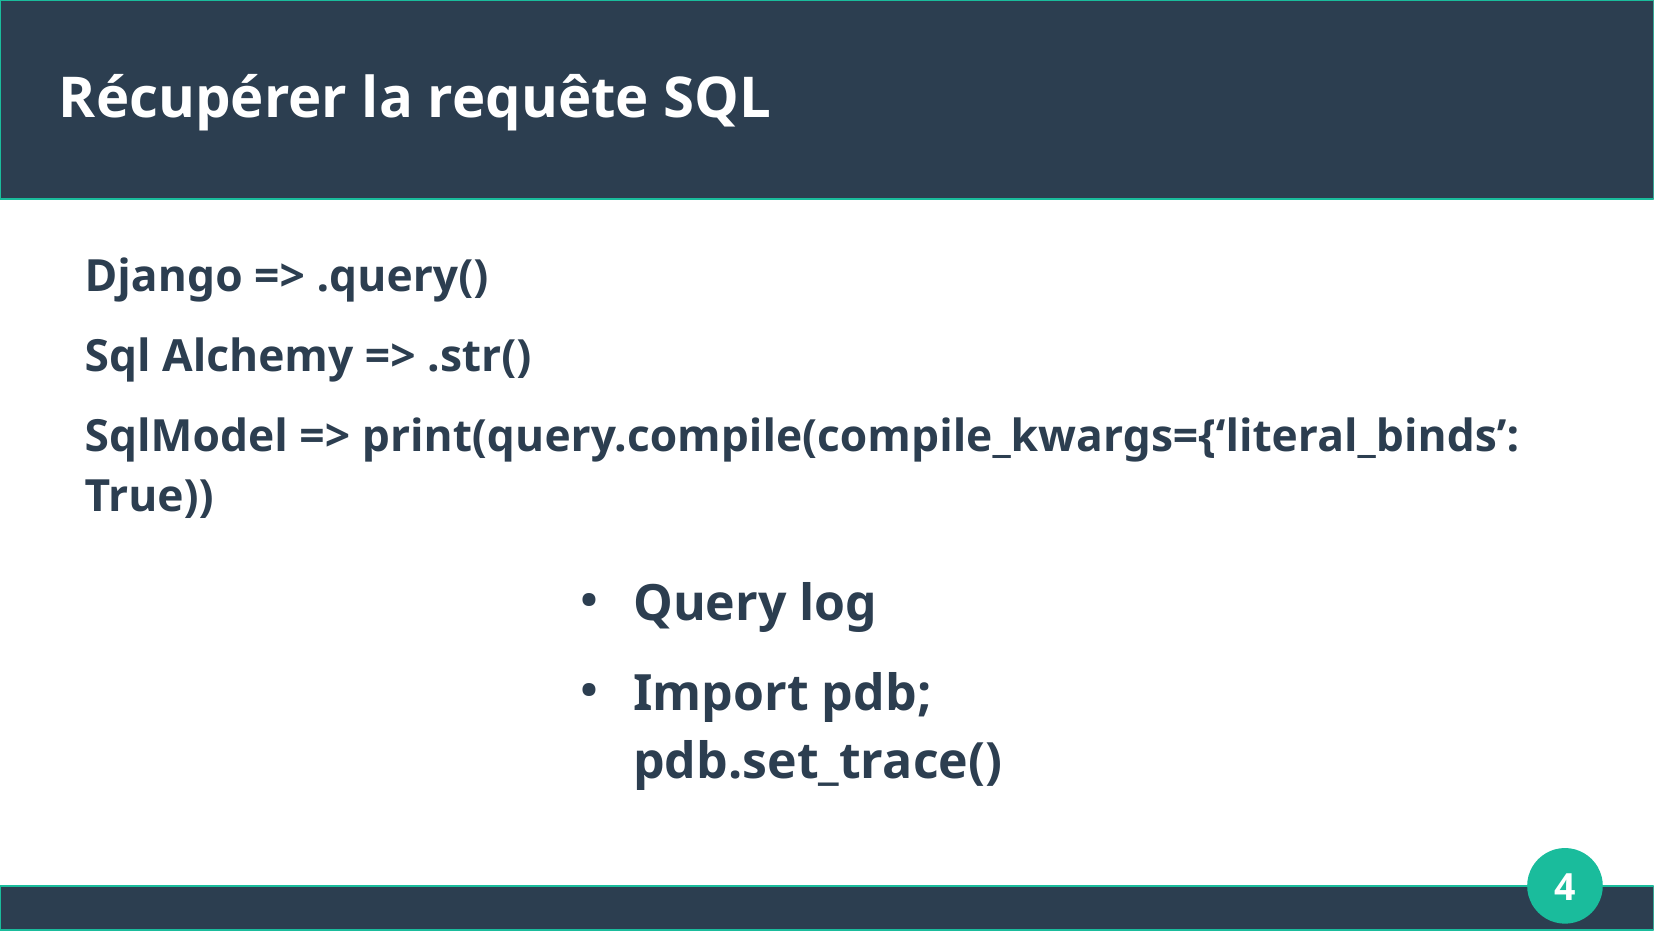

# Récupérer la requête SQL
Django => .query()
Sql Alchemy => .str()
SqlModel => print(query.compile(compile_kwargs={‘literal_binds’: True))
Query log
Import pdb; pdb.set_trace()
4